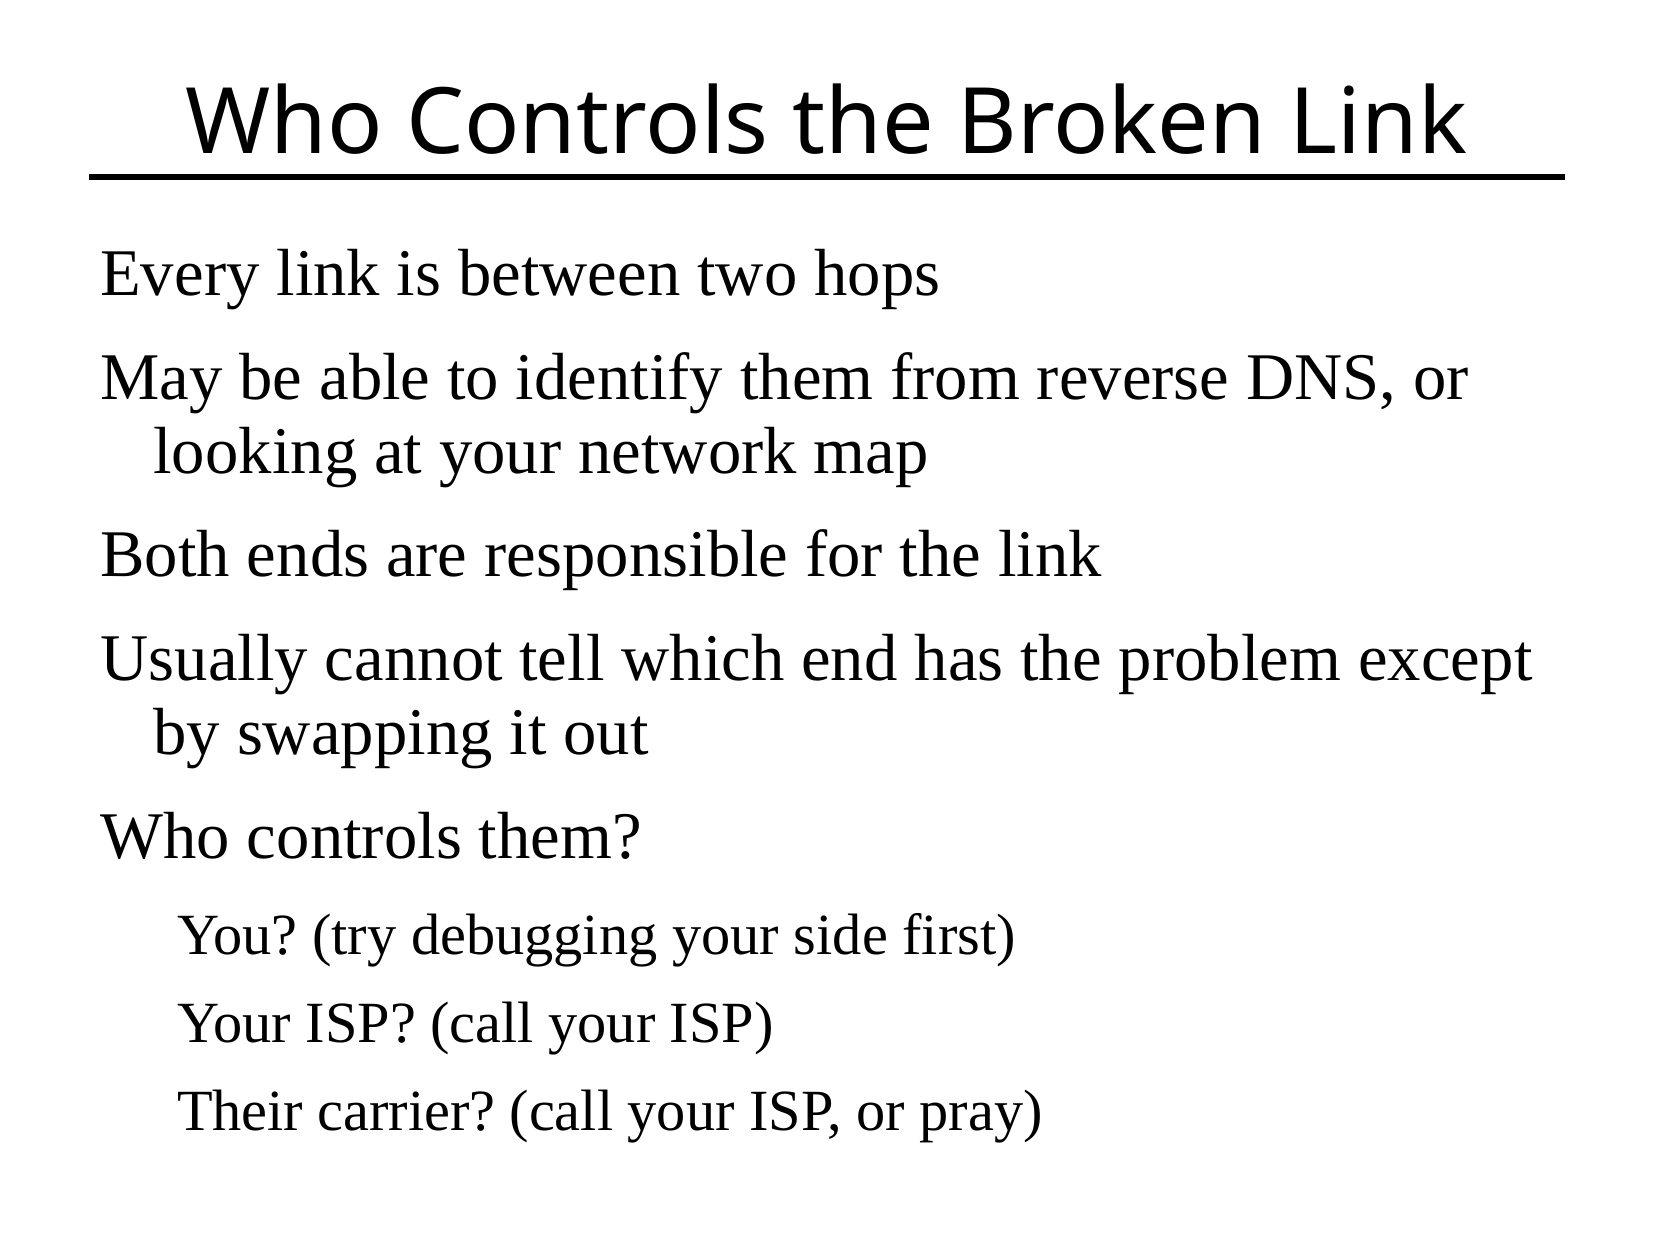

# Who Controls the Broken Link
Every link is between two hops
May be able to identify them from reverse DNS, or looking at your network map
Both ends are responsible for the link
Usually cannot tell which end has the problem except by swapping it out
Who controls them?
You? (try debugging your side first)
Your ISP? (call your ISP)
Their carrier? (call your ISP, or pray)